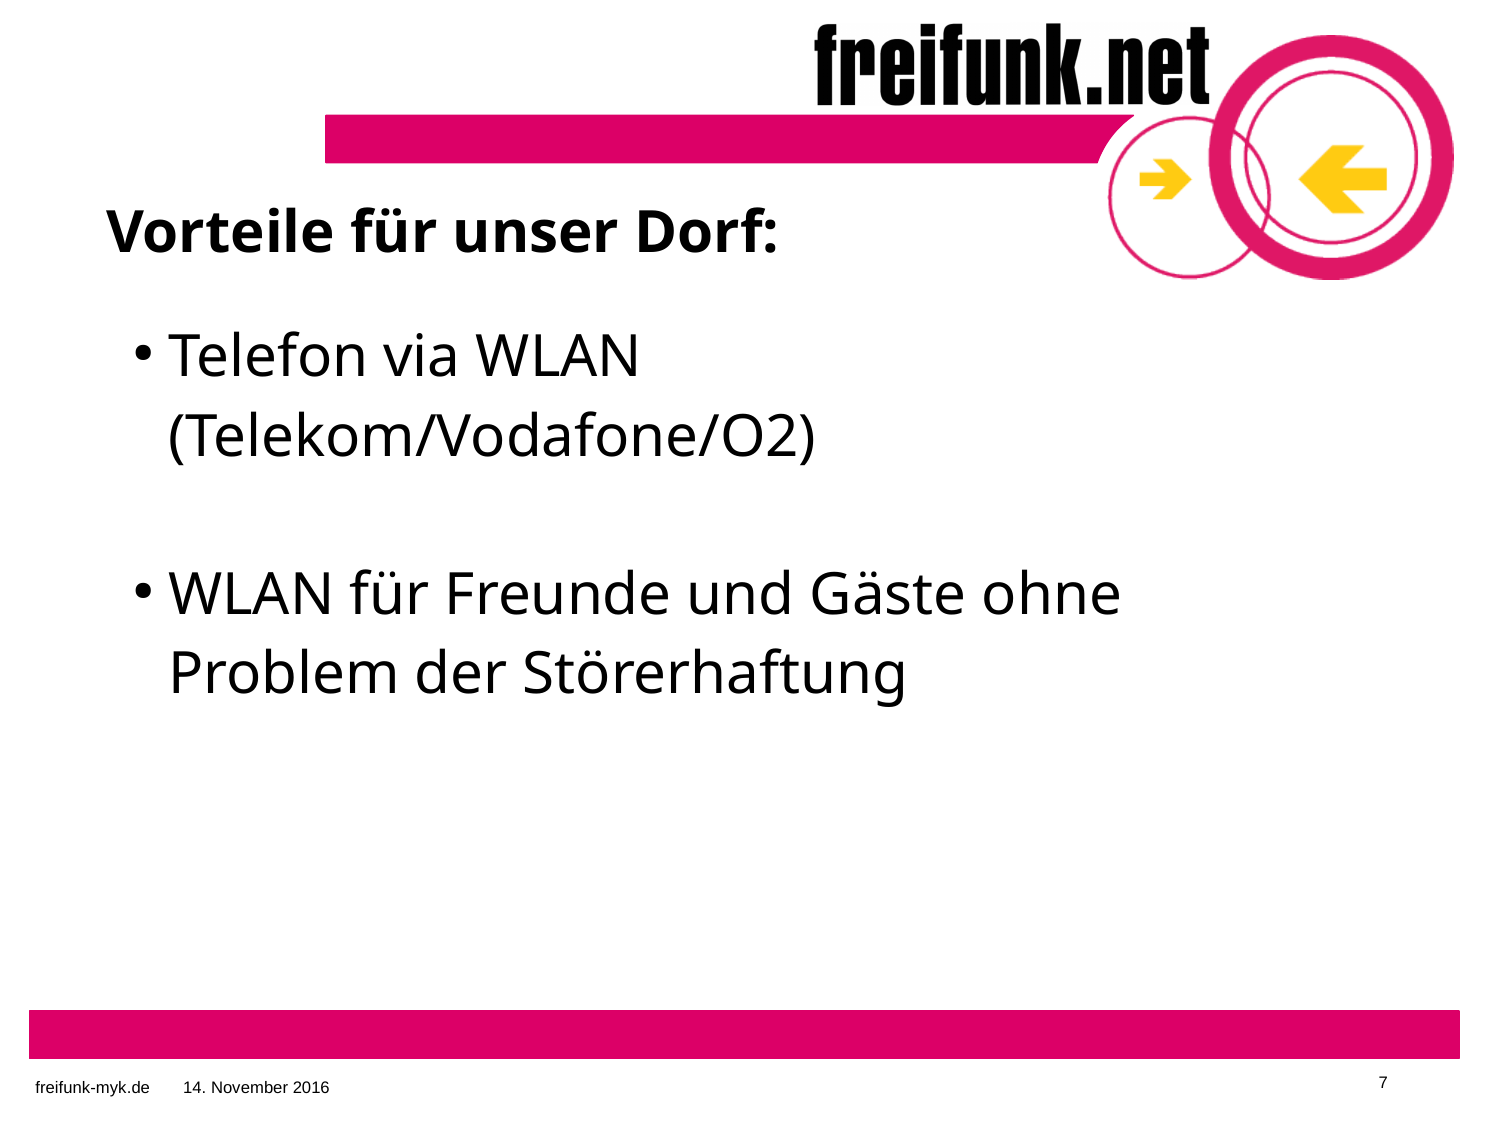

# Vorteile für unser Dorf:
Telefon via WLAN (Telekom/Vodafone/O2)
WLAN für Freunde und Gäste ohne Problem der Störerhaftung
7
freifunk-myk.de